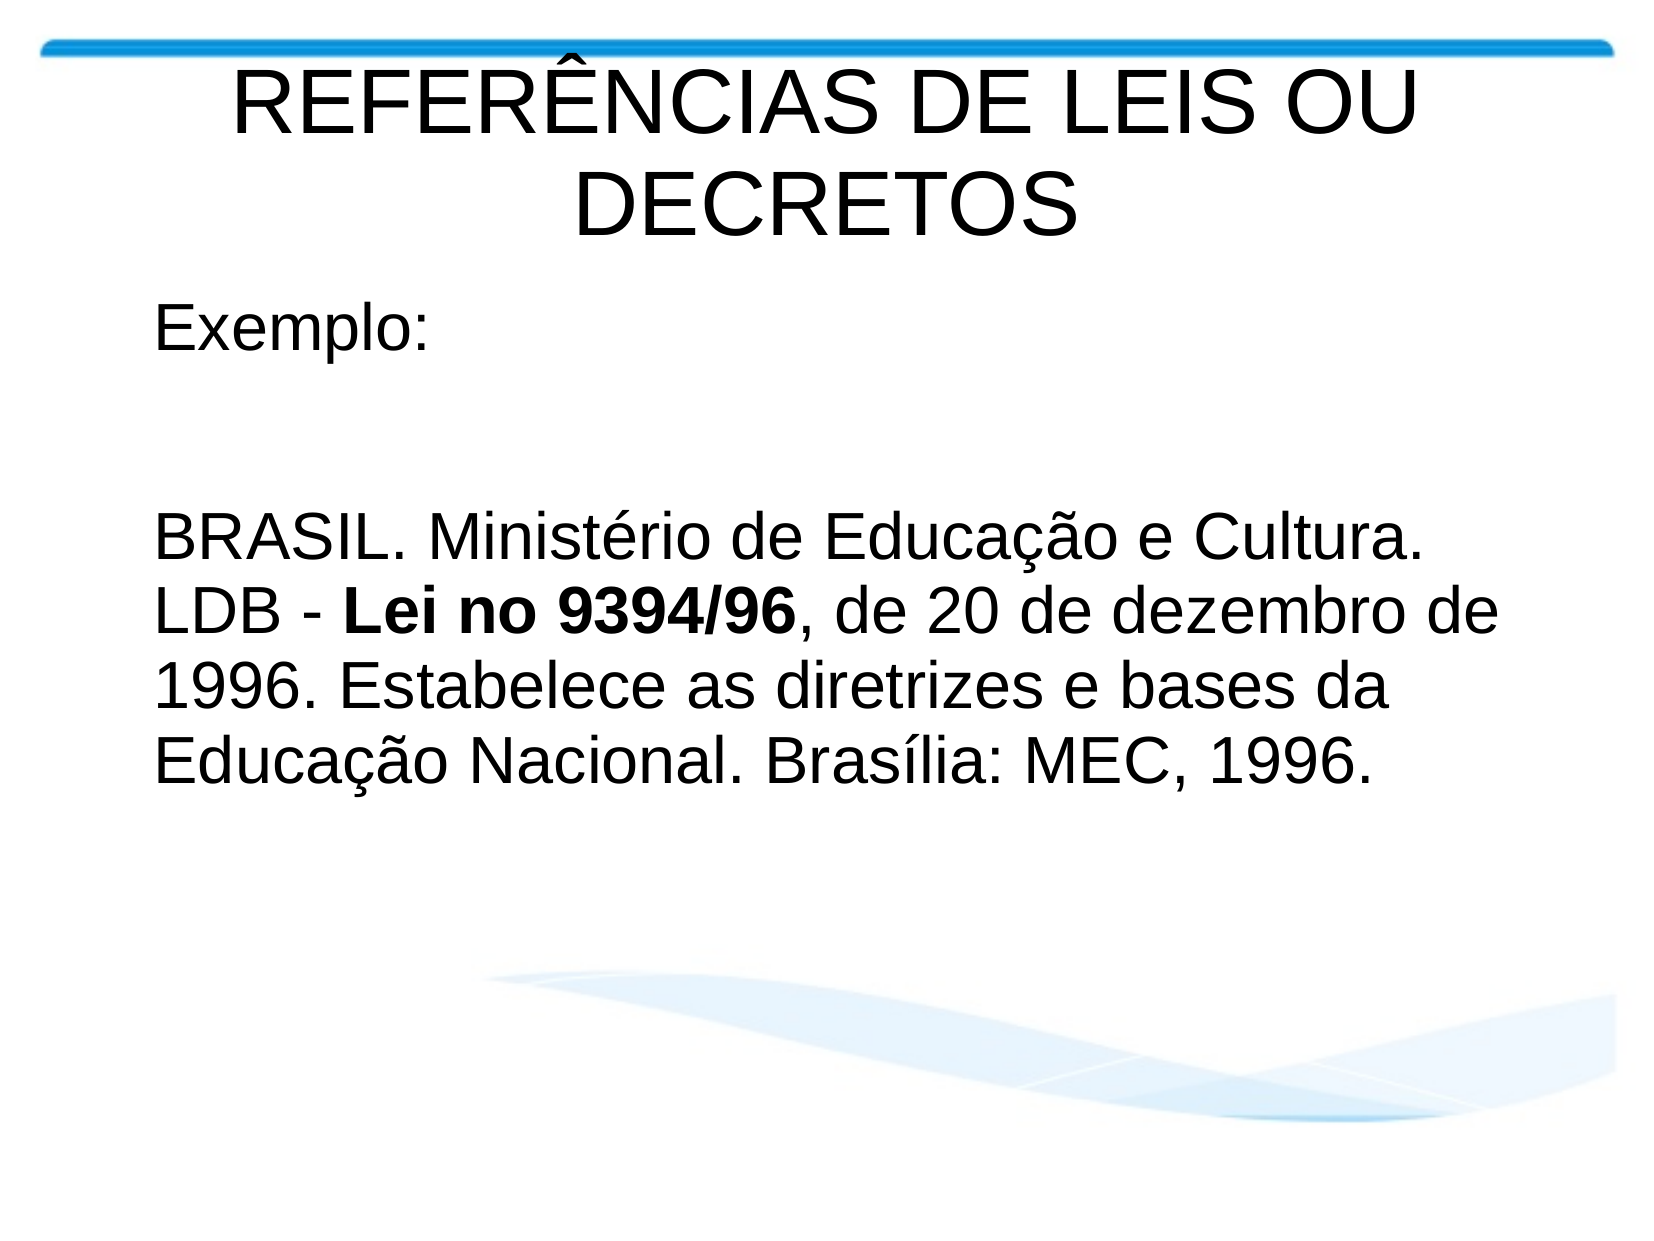

# REFERÊNCIAS DE LEIS OU DECRETOS
Exemplo:
BRASIL. Ministério de Educação e Cultura. LDB - Lei no 9394/96, de 20 de dezembro de 1996. Estabelece as diretrizes e bases da Educação Nacional. Brasília: MEC, 1996.